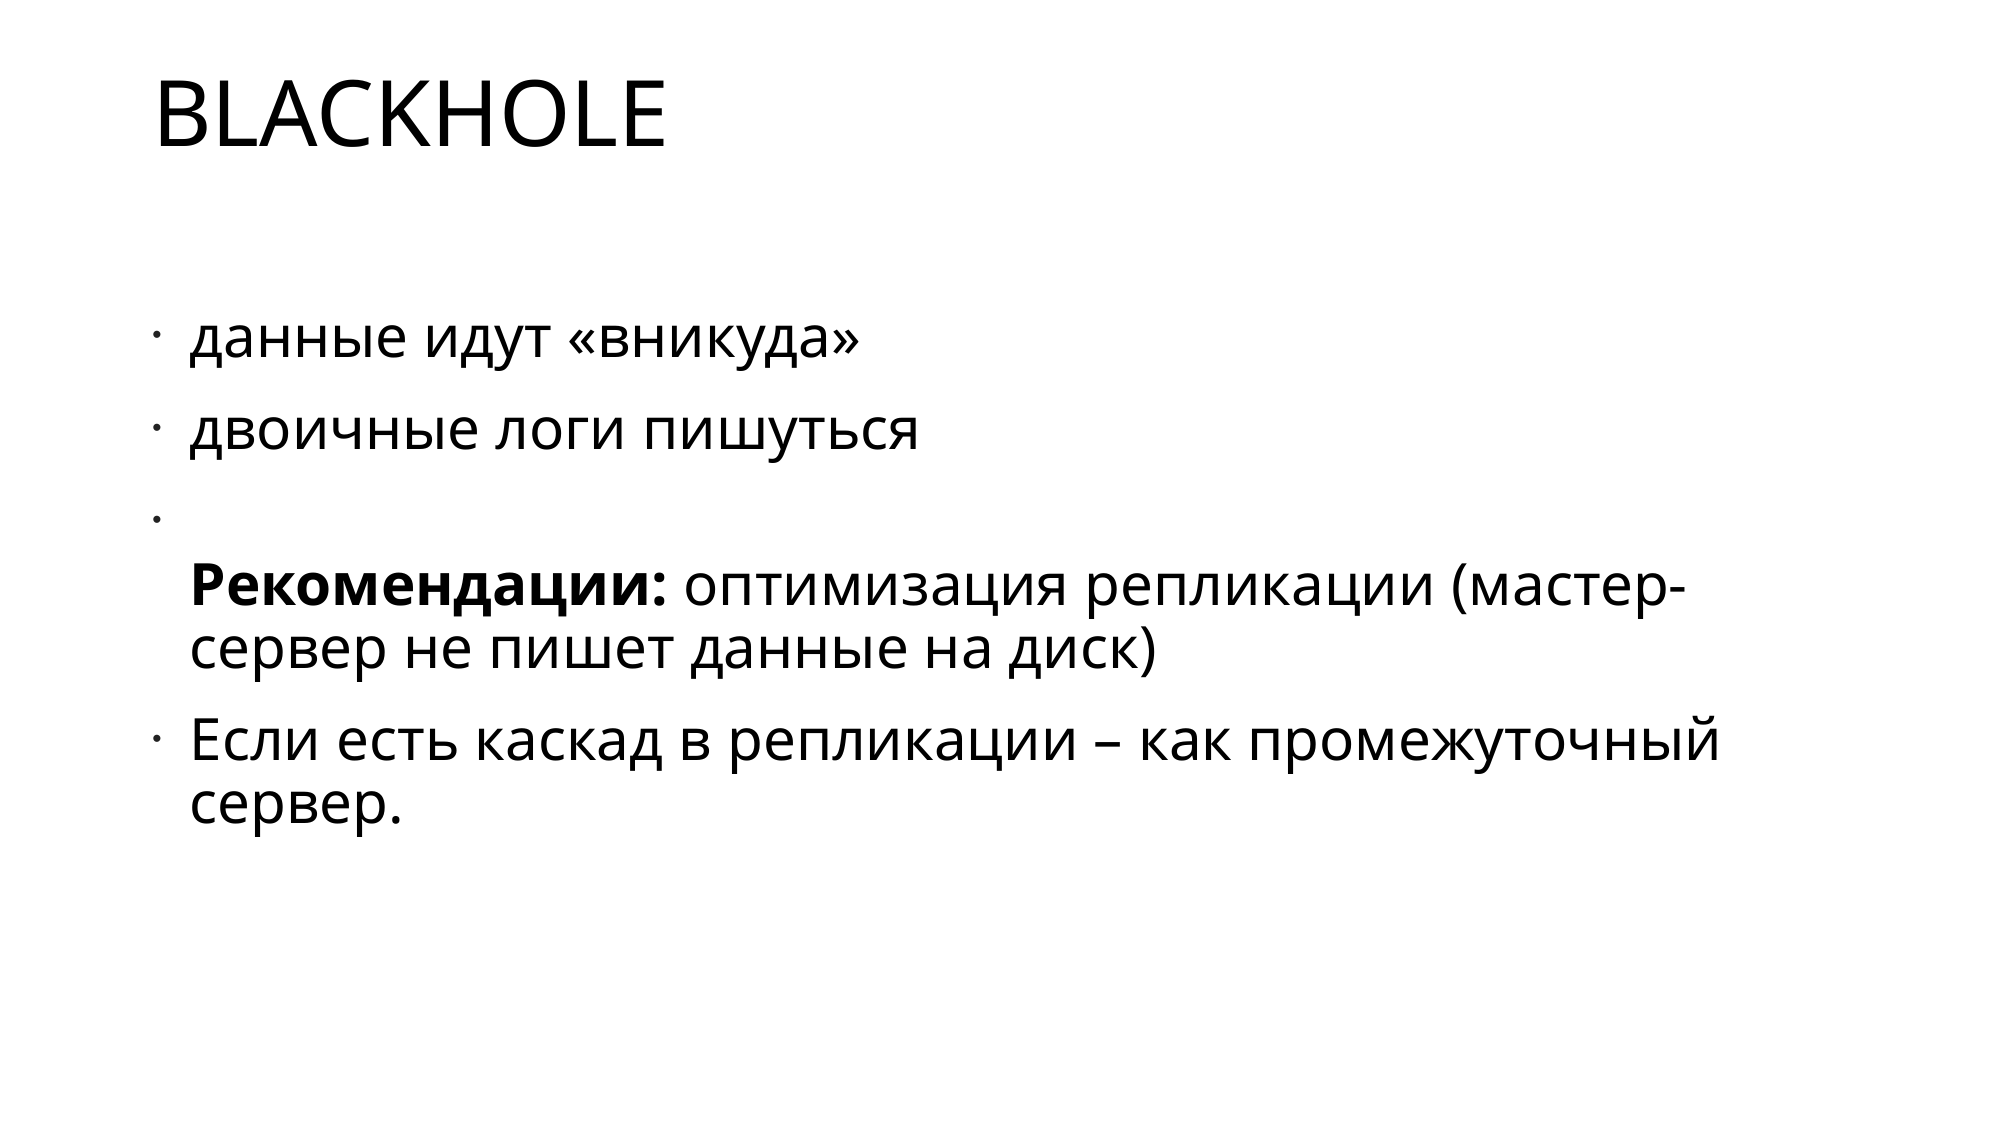

# BLACKHOLE
данные идут «вникуда»
двоичные логи пишуться
Рекомендации: оптимизация репликации (мастер-сервер не пишет данные на диск)
Если есть каскад в репликации – как промежуточный сервер.